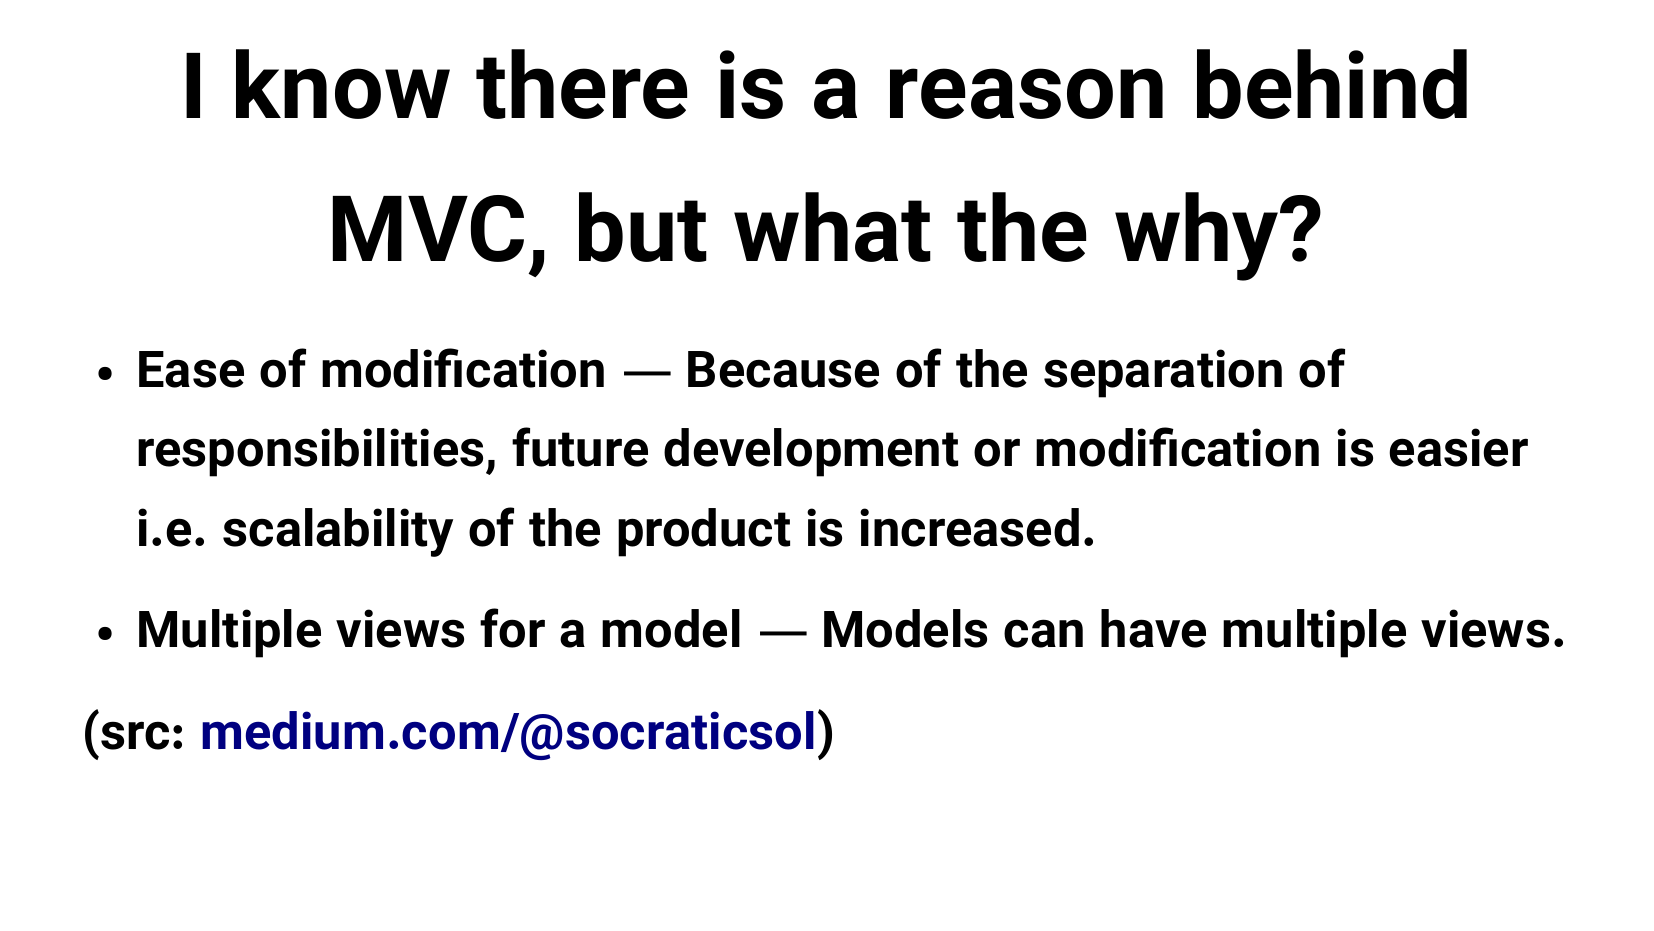

# I know there is a reason behind MVC, but what the why?
Ease of modification — Because of the separation of responsibilities, future development or modification is easier i.e. scalability of the product is increased.
Multiple views for a model — Models can have multiple views.
(src: medium.com/@socraticsol)